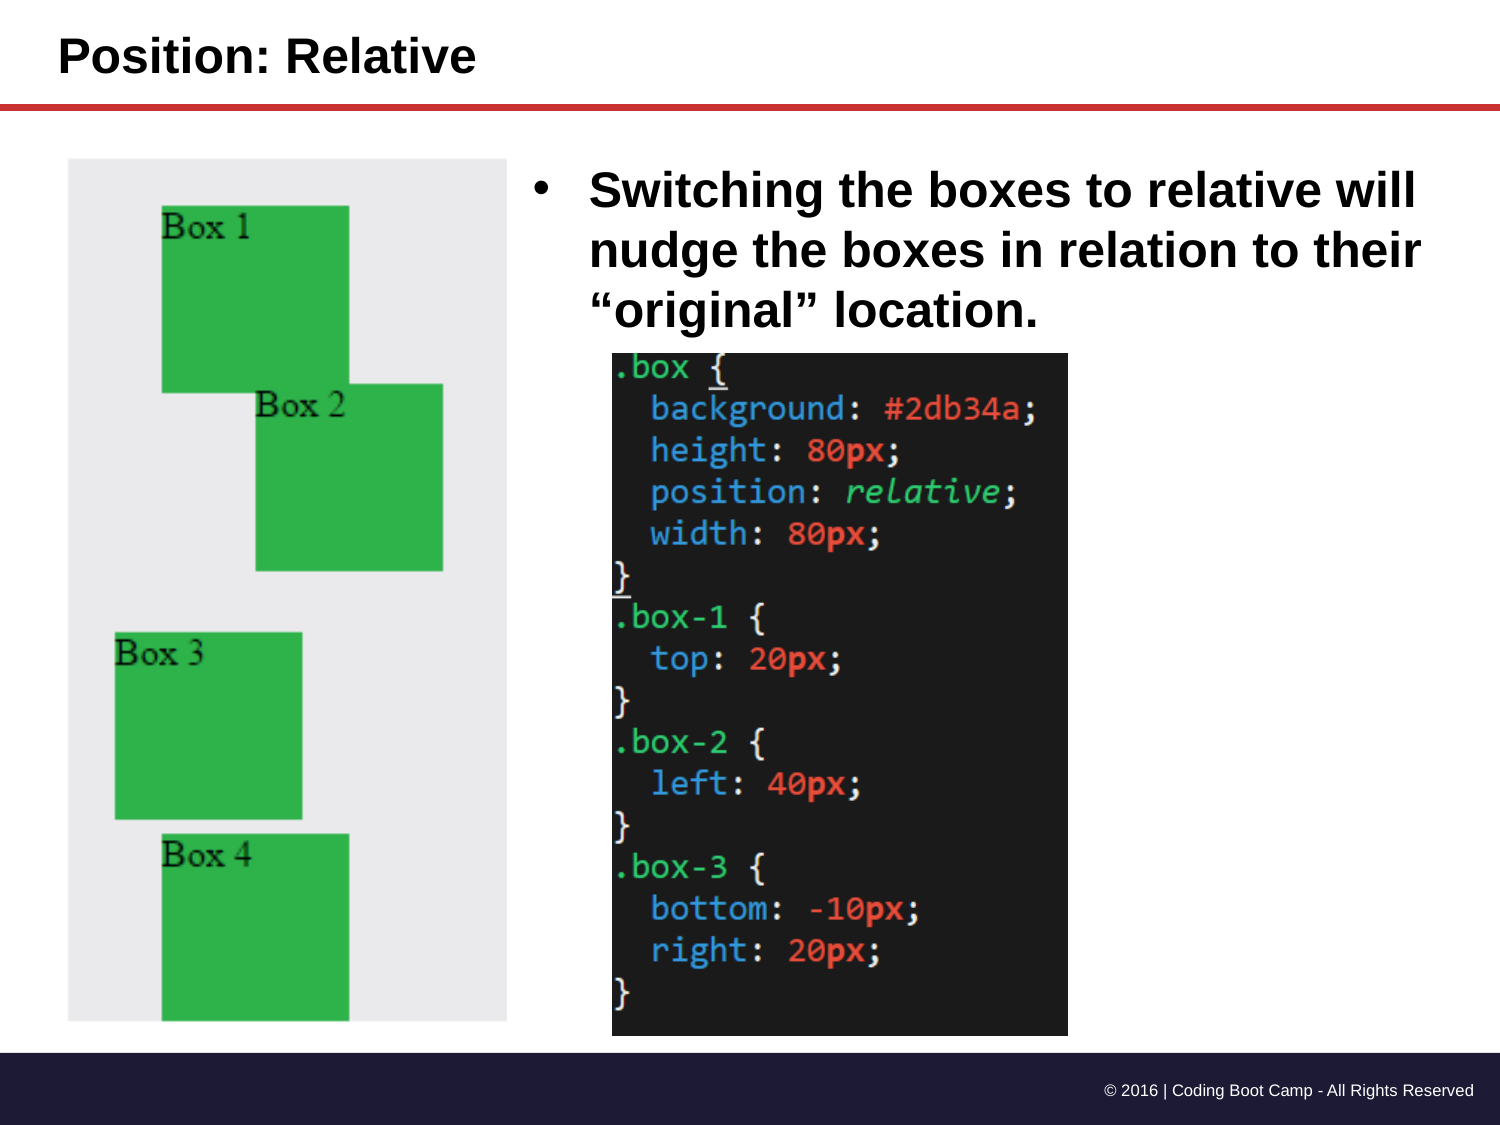

Position: Relative
Switching the boxes to relative will nudge the boxes in relation to their “original” location.